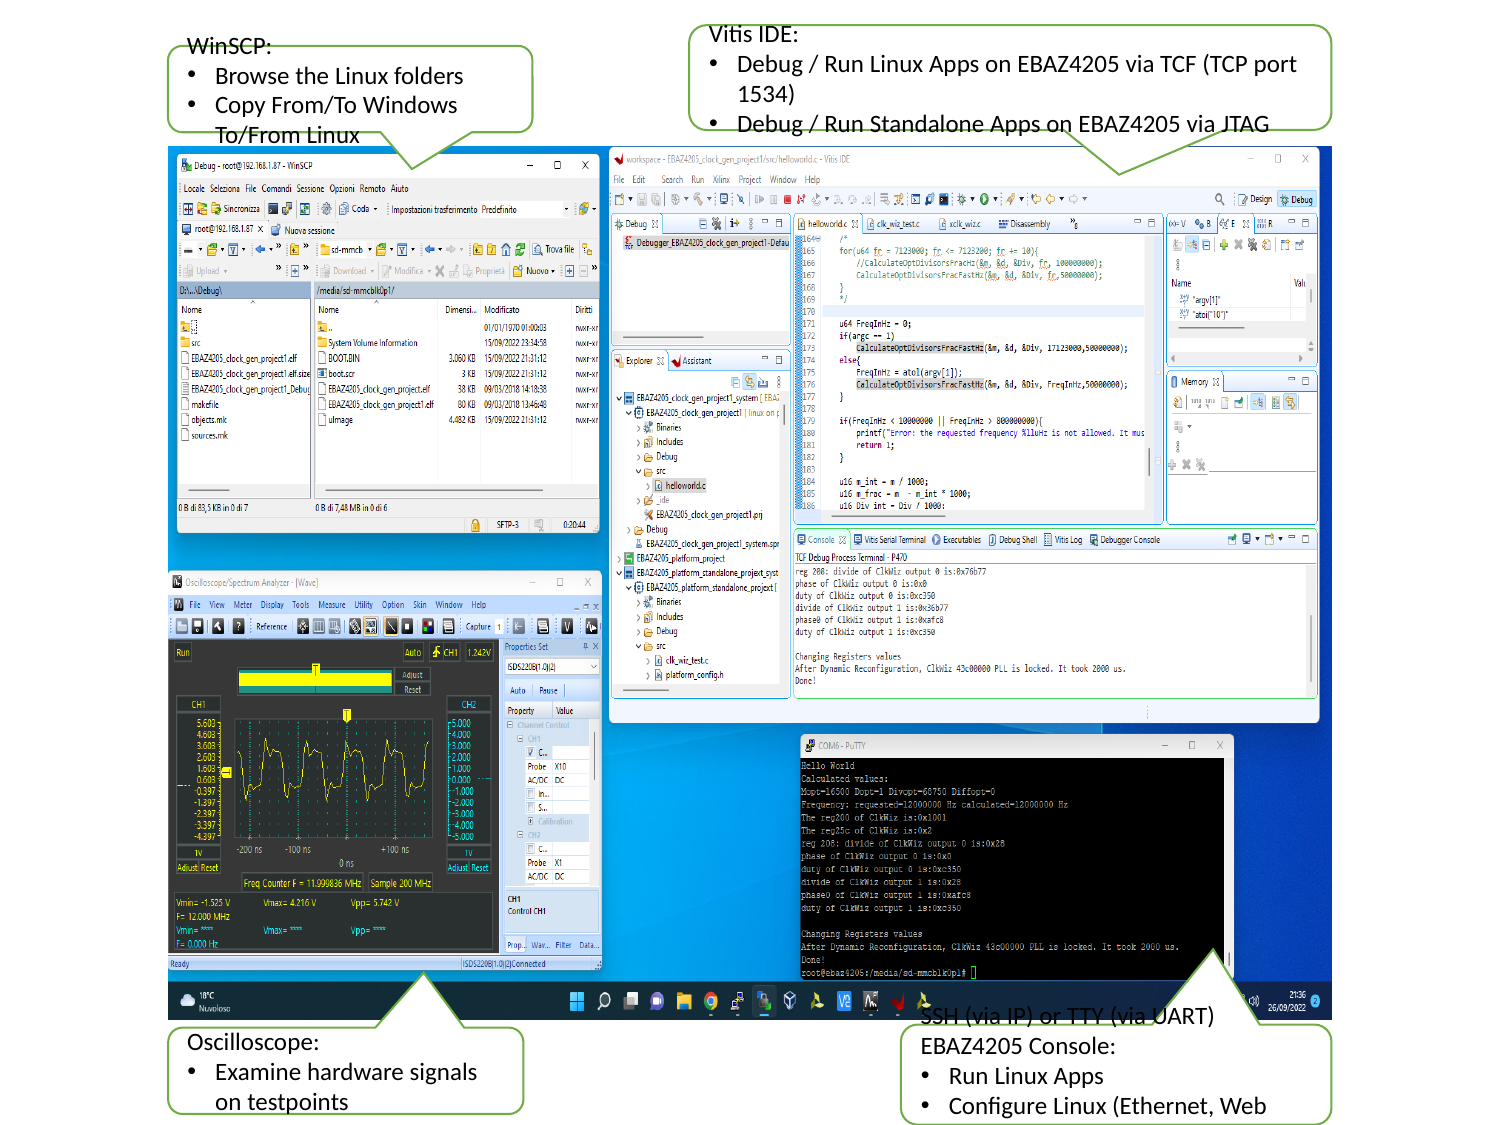

Vitis IDE:
Debug / Run Linux Apps on EBAZ4205 via TCF (TCP port 1534)
Debug / Run Standalone Apps on EBAZ4205 via JTAG
WinSCP:
Browse the Linux folders
Copy From/To Windows To/From Linux
SSH (via IP) or TTY (via UART) EBAZ4205 Console:
Run Linux Apps
Configure Linux (Ethernet, Web Server, ALSA, …)
Oscilloscope:
Examine hardware signals on testpoints